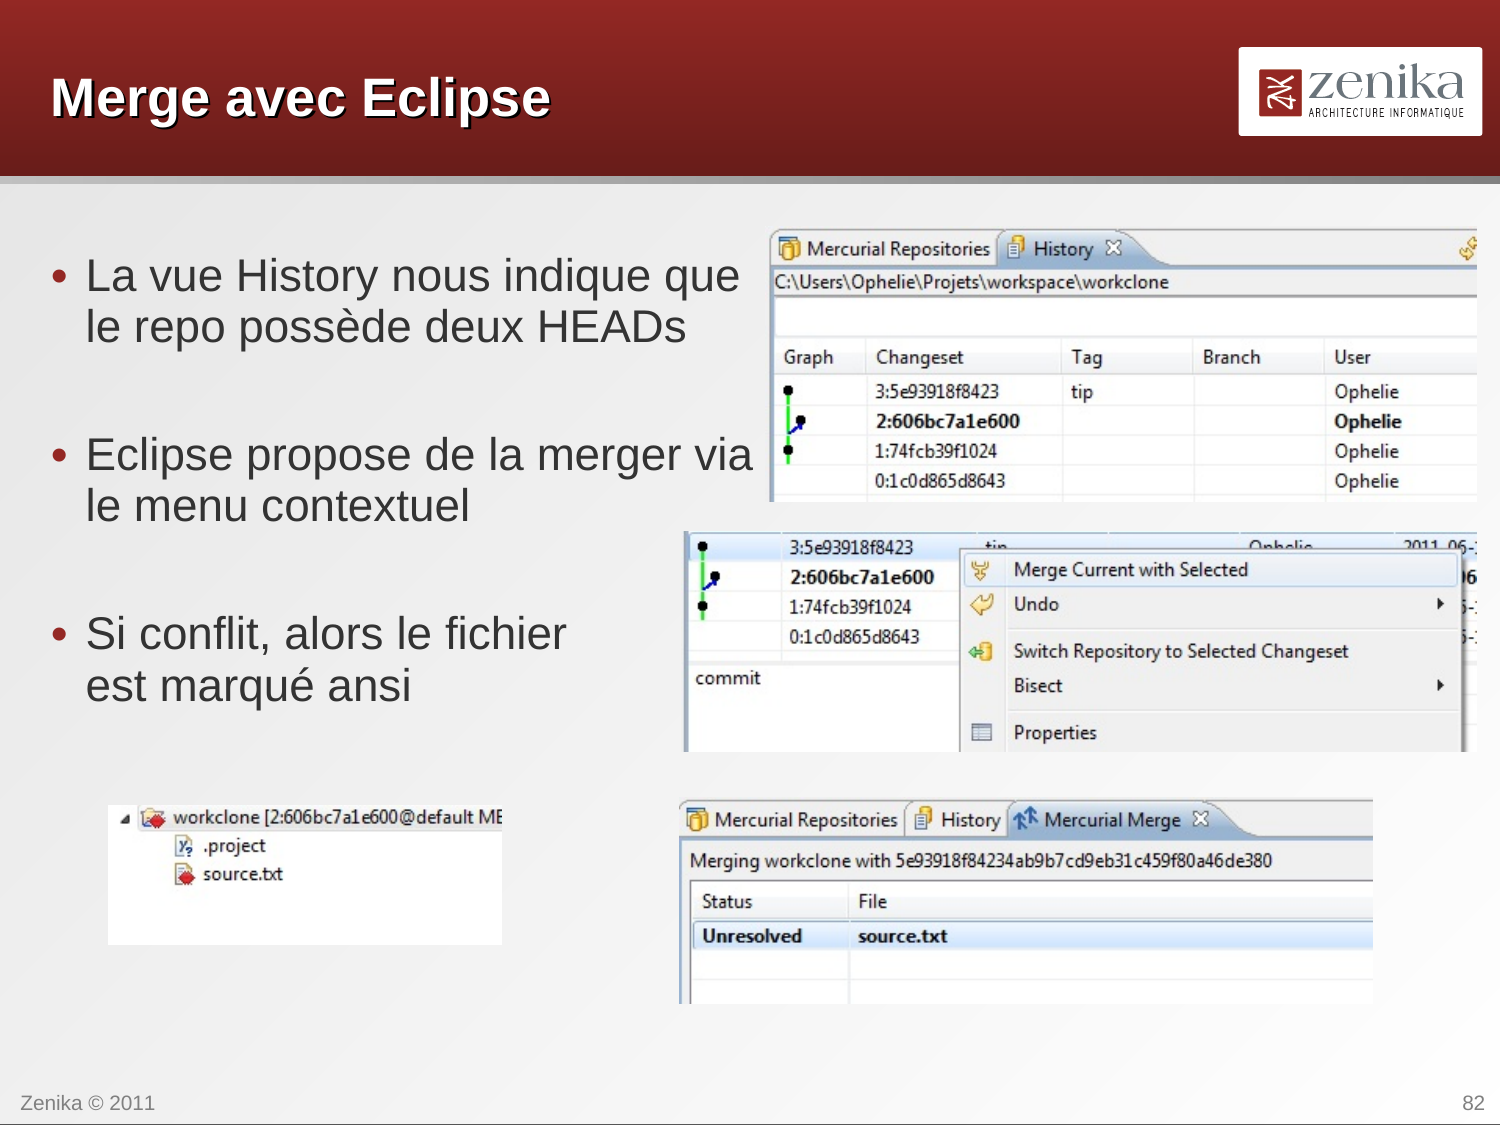

# Merge avec Eclipse
La vue History nous indique que
le repo possède deux HEADs
Eclipse propose de la merger via
le menu contextuel
Si conflit, alors le fichier
est marqué ansi